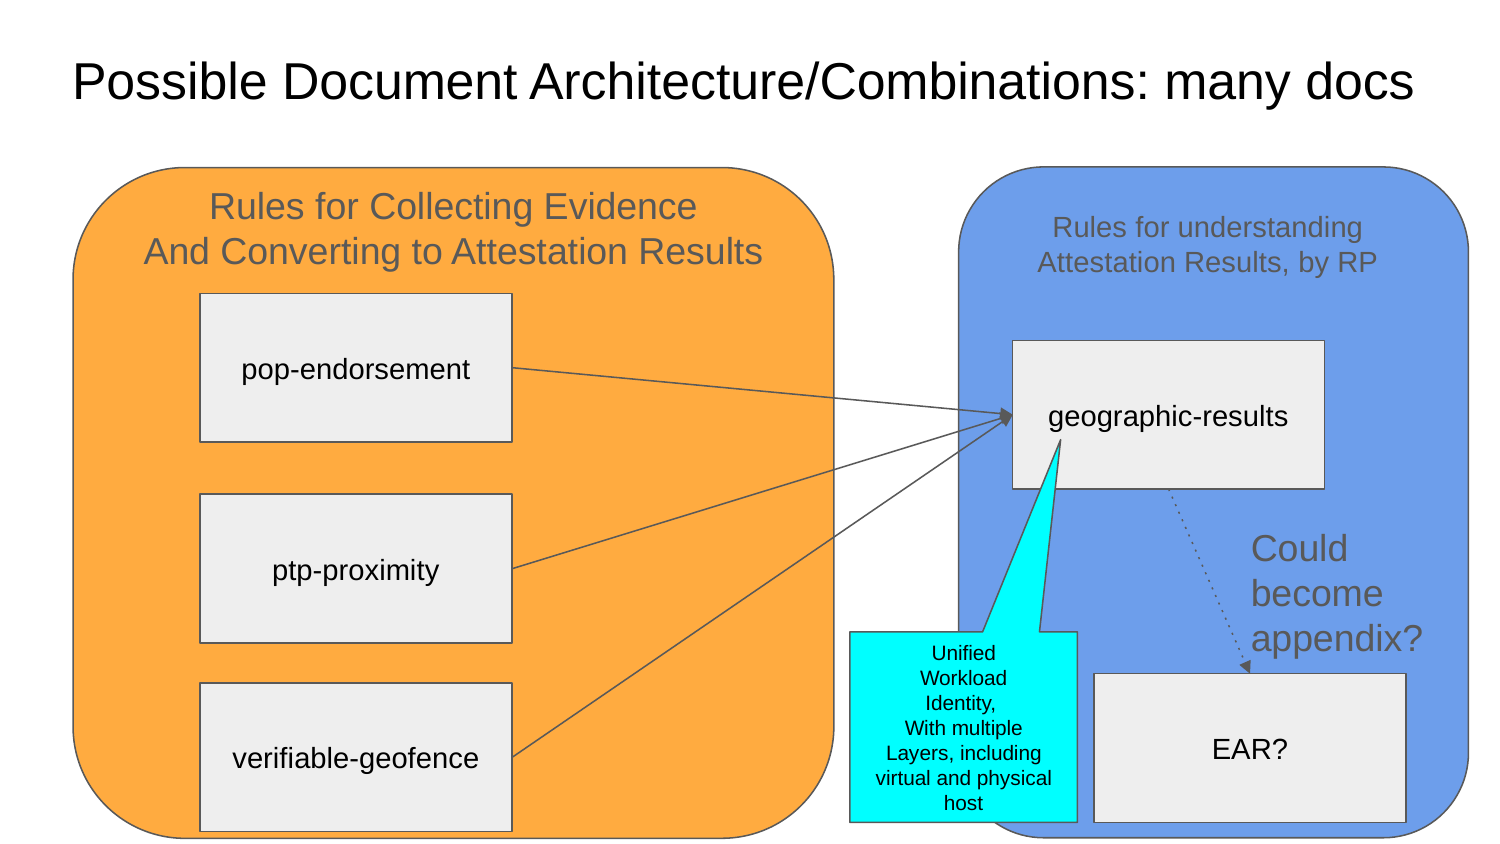

# Possible Document Architecture/Combinations: many docs
Rules for Collecting Evidence
And Converting to Attestation Results
Rules for understanding Attestation Results, by RP
pop-endorsement
geographic-results
ptp-proximity
Could become appendix?
Unified
Workload
Identity,
With multiple
Layers, including virtual and physical host
EAR?
verifiable-geofence